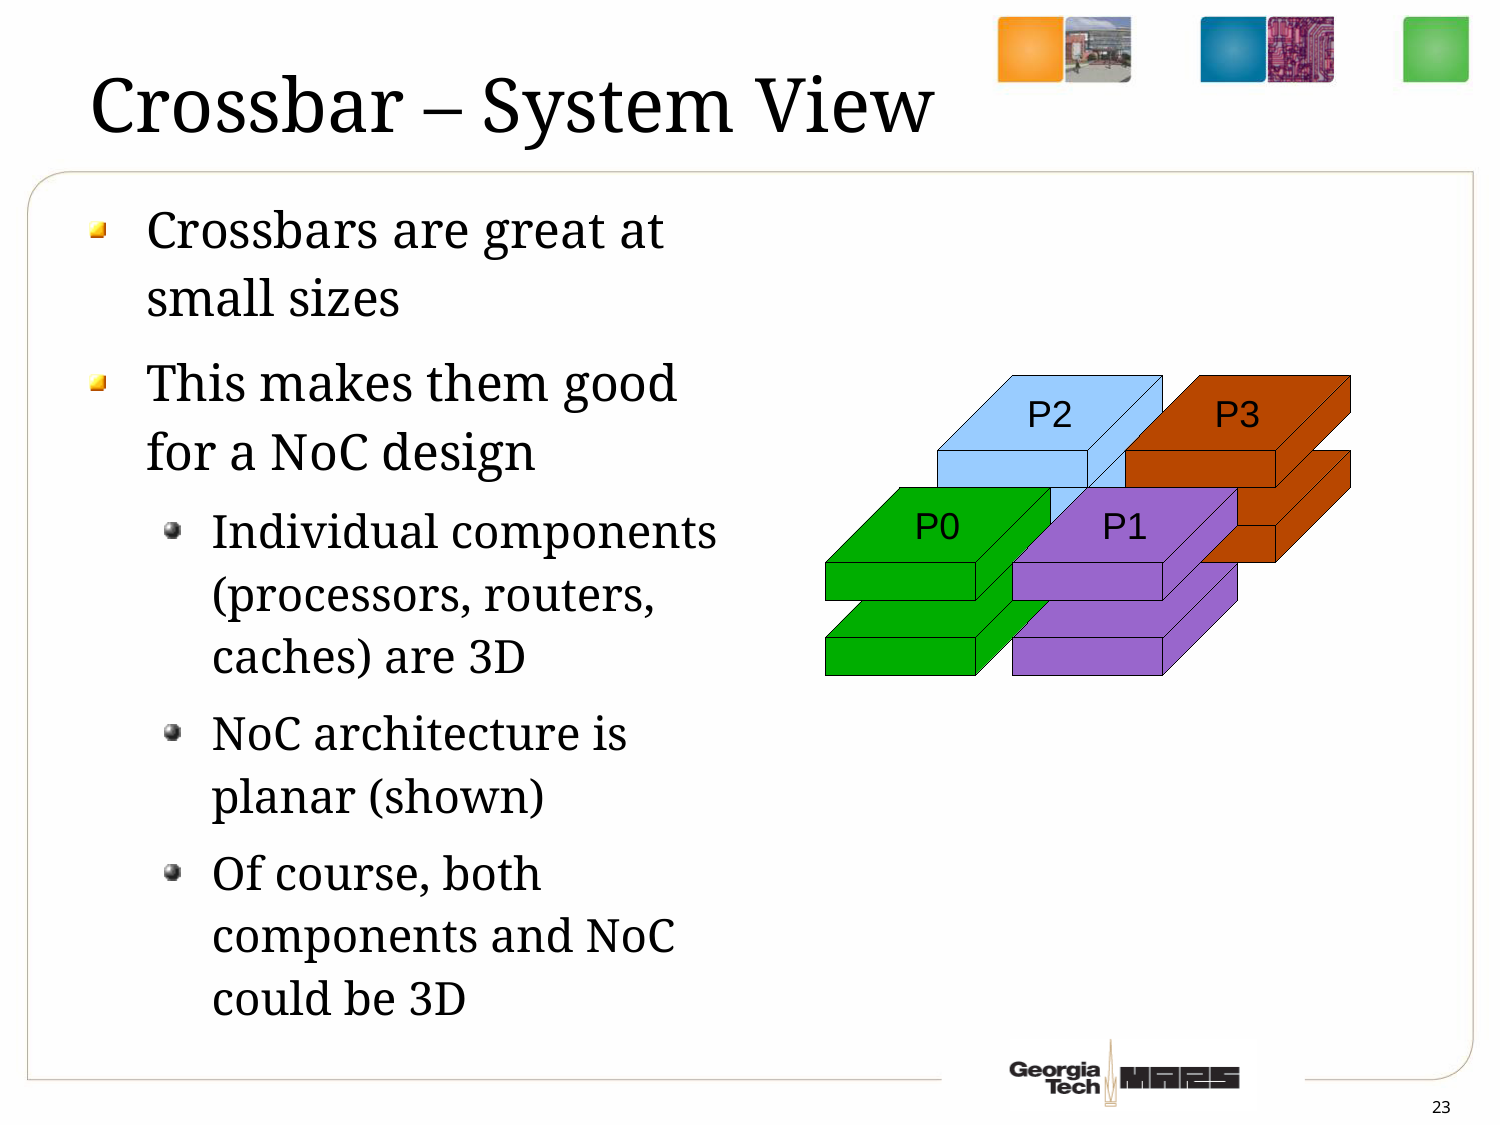

# Crossbar – System View
Crossbars are great at small sizes
This makes them good for a NoC design
Individual components (processors, routers, caches) are 3D
NoC architecture is planar (shown)
Of course, both components and NoC could be 3D
P2
P3
P0
P1
23